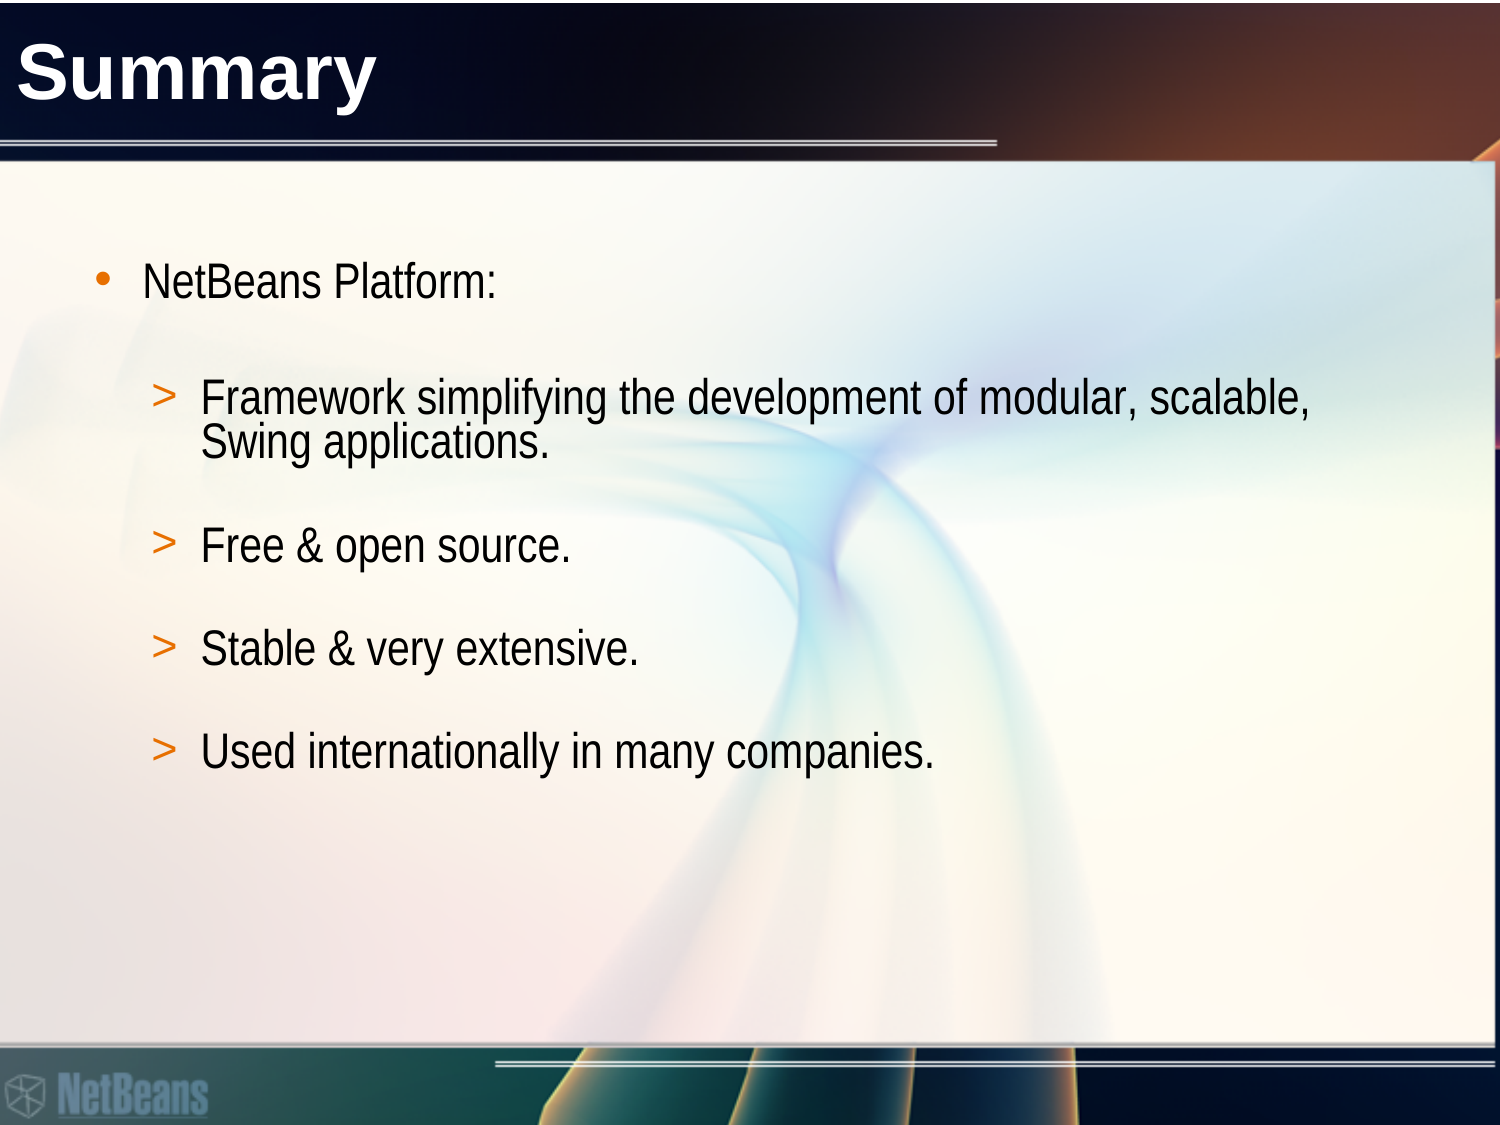

# Summary
NetBeans Platform:
Framework simplifying the development of modular, scalable, Swing applications.
Free & open source.
Stable & very extensive.
Used internationally in many companies.